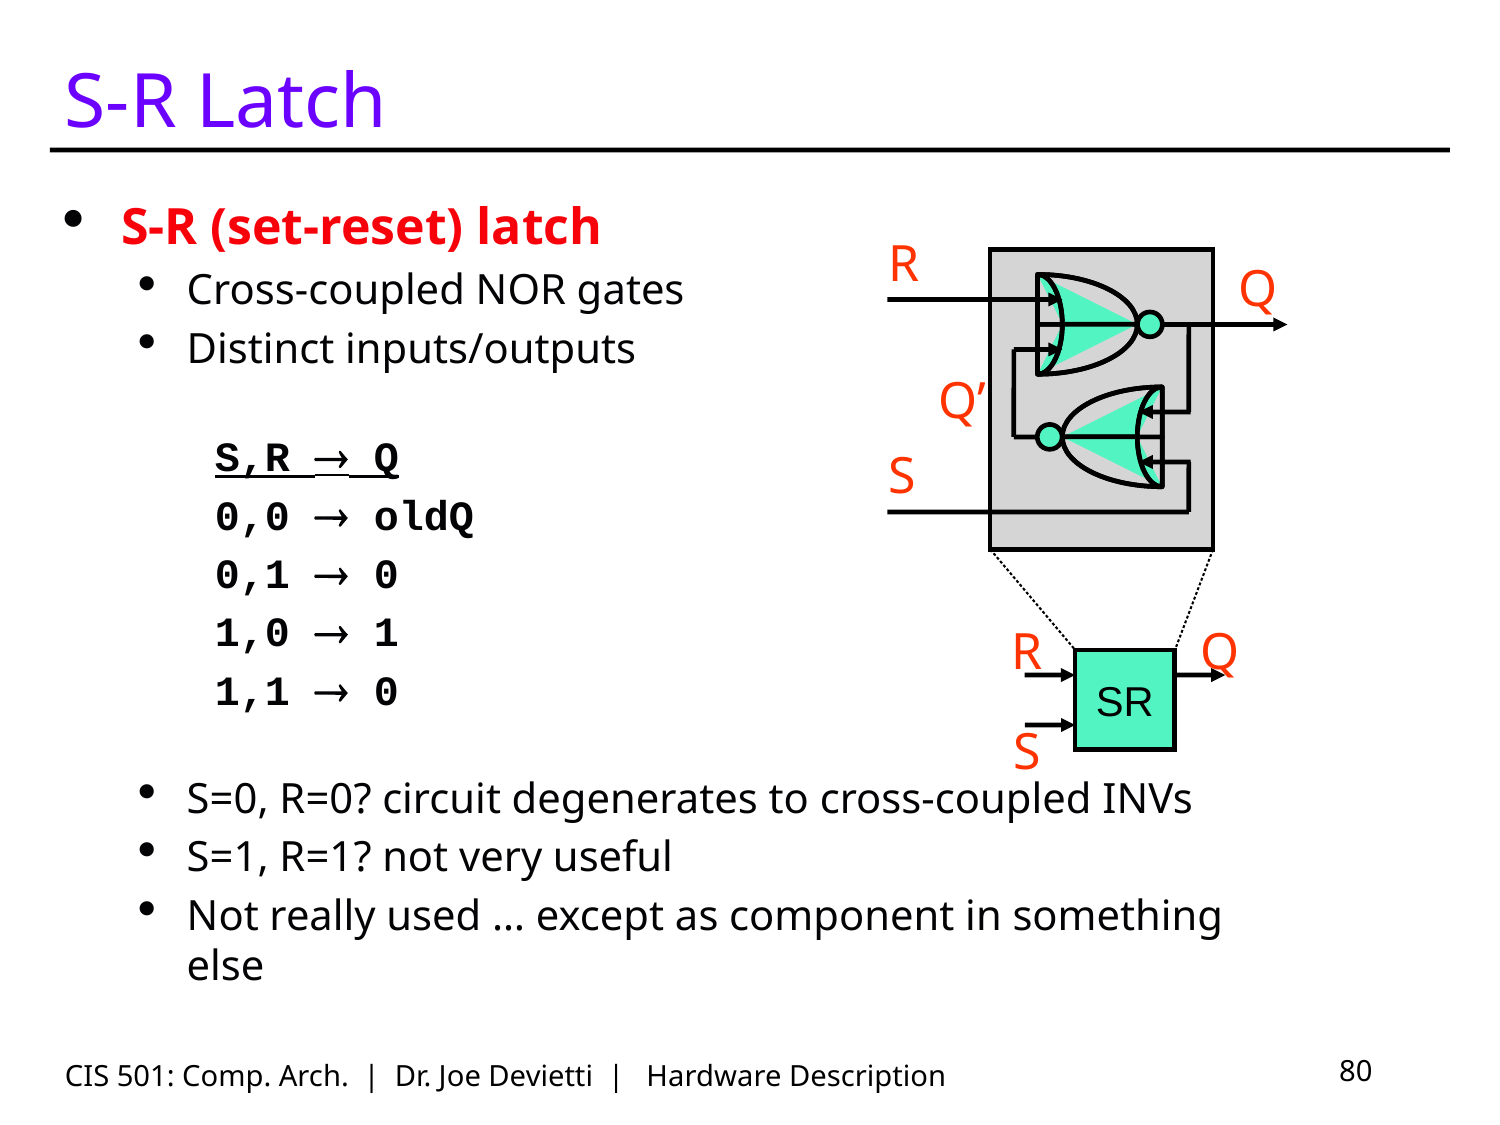

S-R Latch
S-R (set-reset) latch
Cross-coupled NOR gates
Distinct inputs/outputs
S,R  Q
0,0  oldQ
0,1  0
1,0  1
1,1  0
S=0, R=0? circuit degenerates to cross-coupled INVs
S=1, R=1? not very useful
Not really used … except as component in something else
R
Q
Q’
S
R
Q
SR
S
CIS 501: Comp. Arch. | Dr. Joe Devietti | Hardware Description